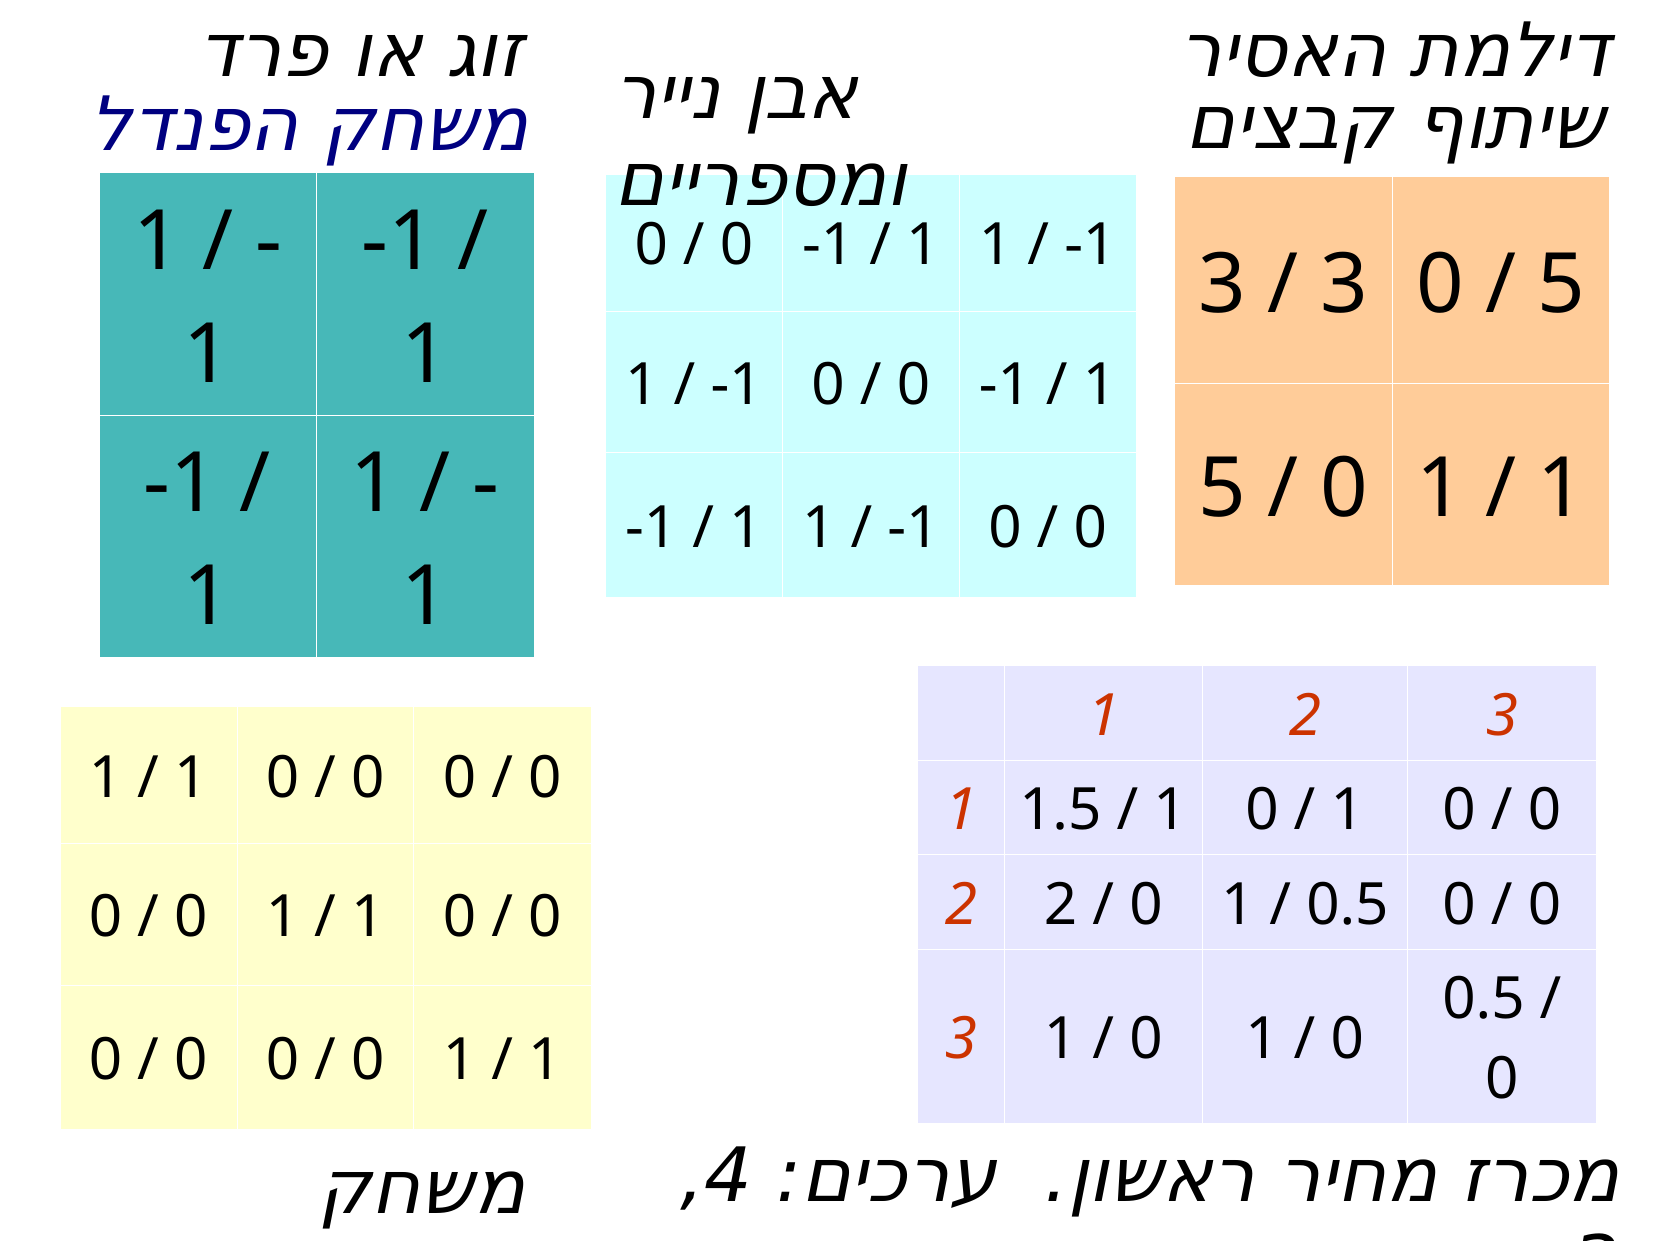

זוג או פרד
דילמת האסיר
אבן נייר ומספריים
שיתוף קבצים
משחק הפנדל
| 1 / -1 | -1 / 1 |
| --- | --- |
| -1 / 1 | 1 / -1 |
| 0 / 0 | -1 / 1 | 1 / -1 |
| --- | --- | --- |
| 1 / -1 | 0 / 0 | -1 / 1 |
| -1 / 1 | 1 / -1 | 0 / 0 |
| 3 / 3 | 0 / 5 |
| --- | --- |
| 5 / 0 | 1 / 1 |
| | 1 | 2 | 3 |
| --- | --- | --- | --- |
| 1 | 1.5 / 1 | 0 / 1 | 0 / 0 |
| 2 | 2 / 0 | 1 / 0.5 | 0 / 0 |
| 3 | 1 / 0 | 1 / 0 | 0.5 / 0 |
| 1 / 1 | 0 / 0 | 0 / 0 |
| --- | --- | --- |
| 0 / 0 | 1 / 1 | 0 / 0 |
| 0 / 0 | 0 / 0 | 1 / 1 |
מכרז מחיר ראשון. ערכים: 4, 3.
משחק תיאום